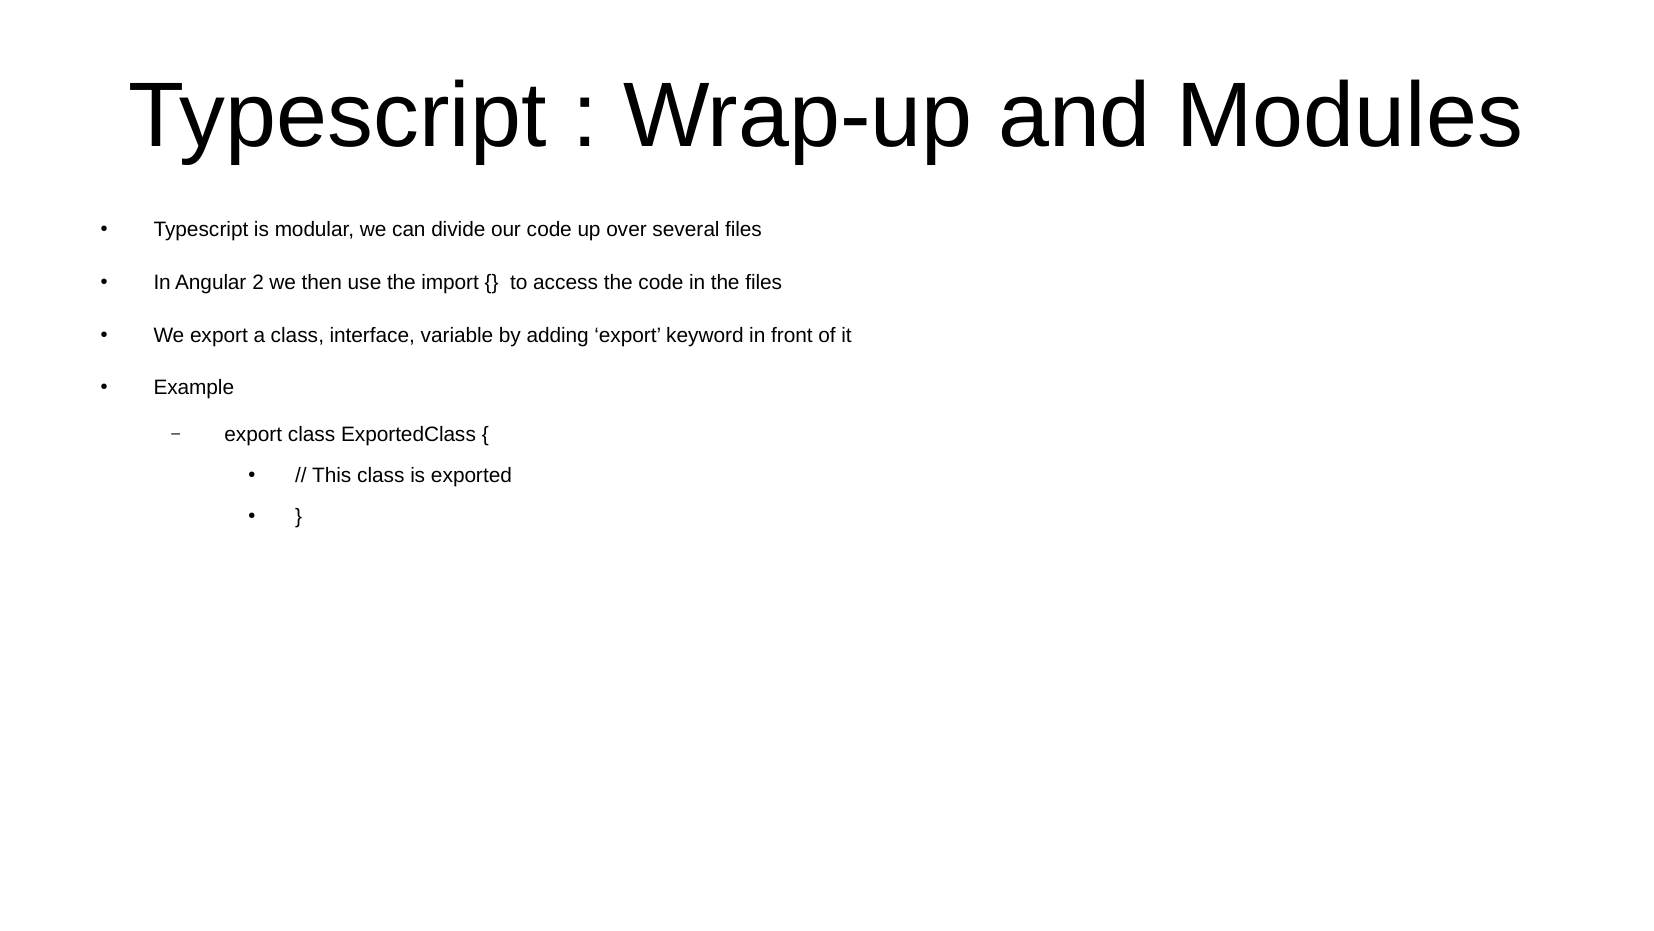

# Typescript : Wrap-up and Modules
Typescript is modular, we can divide our code up over several files
In Angular 2 we then use the import {} to access the code in the files
We export a class, interface, variable by adding ‘export’ keyword in front of it
Example
export class ExportedClass {
// This class is exported
}